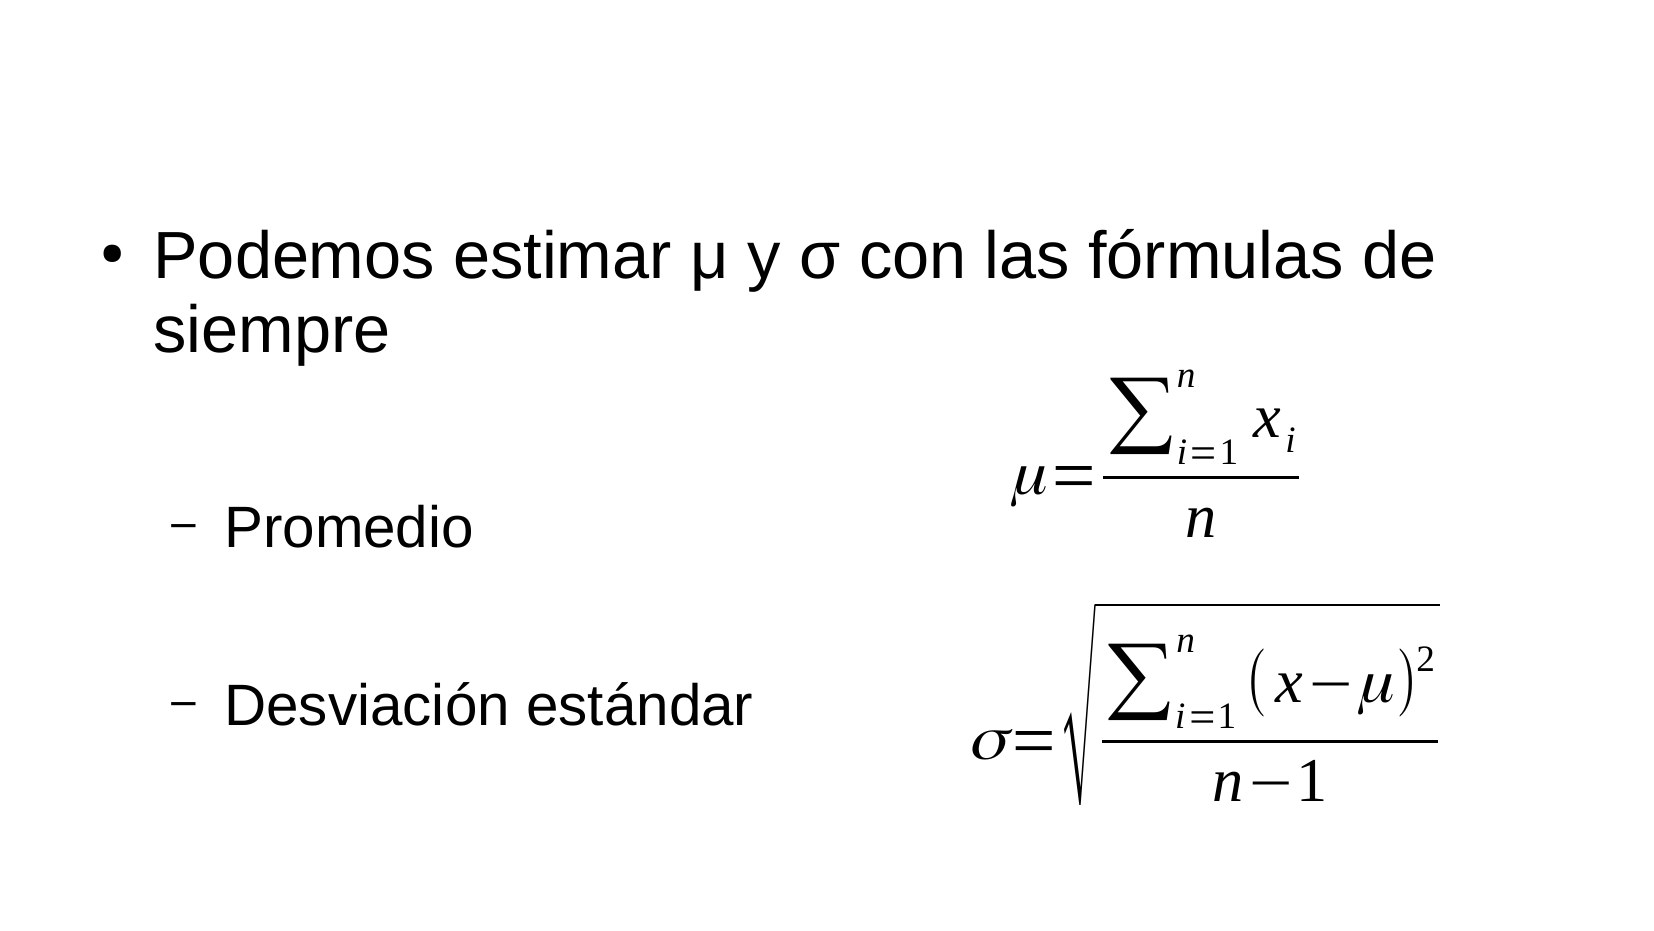

# Podemos estimar μ y σ con las fórmulas de siempre
Promedio
Desviación estándar